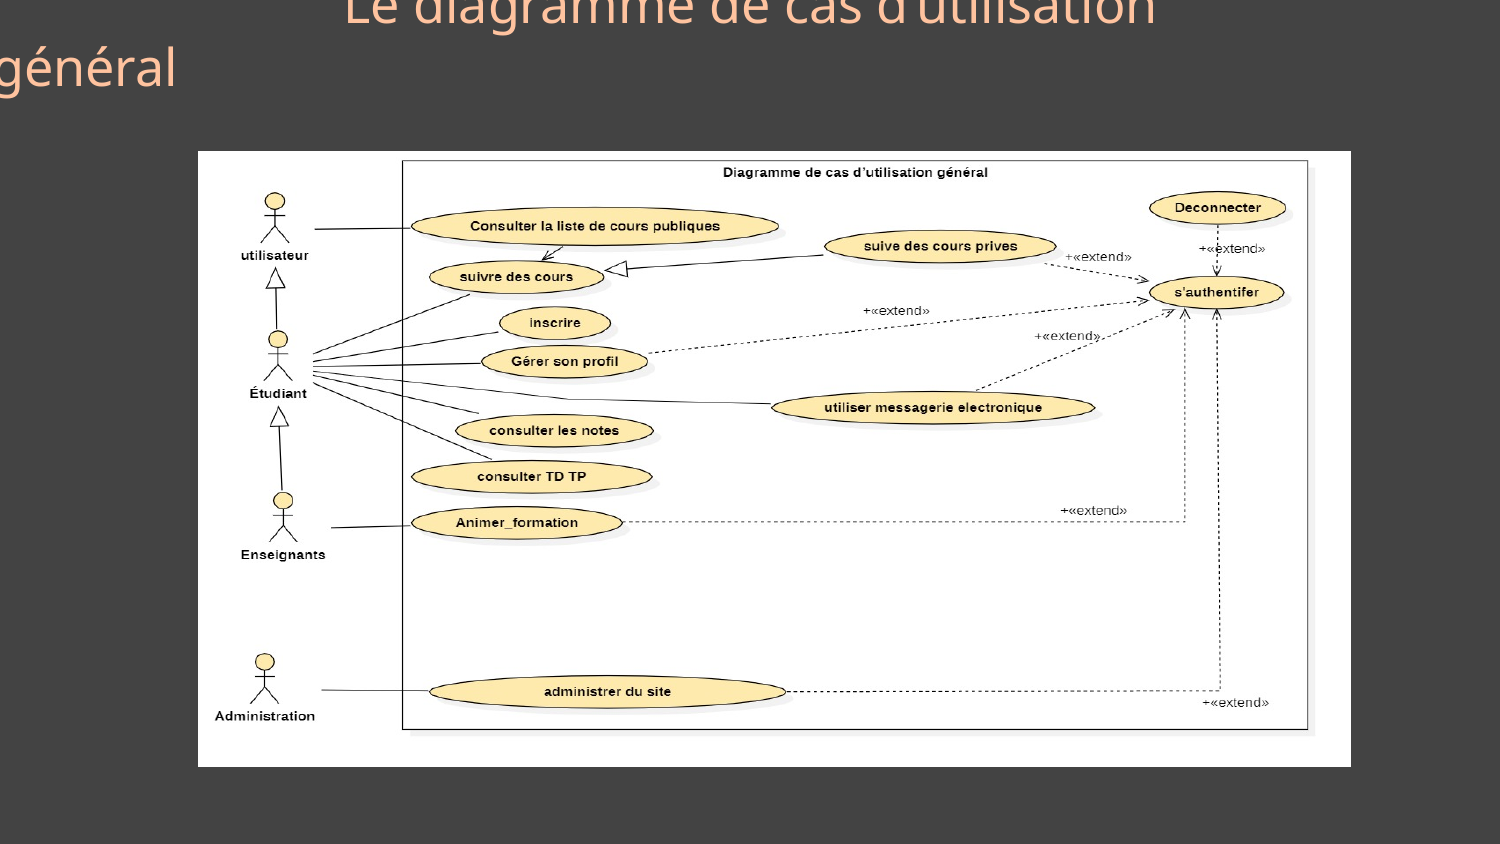

# Le diagramme de cas d’utilisation général